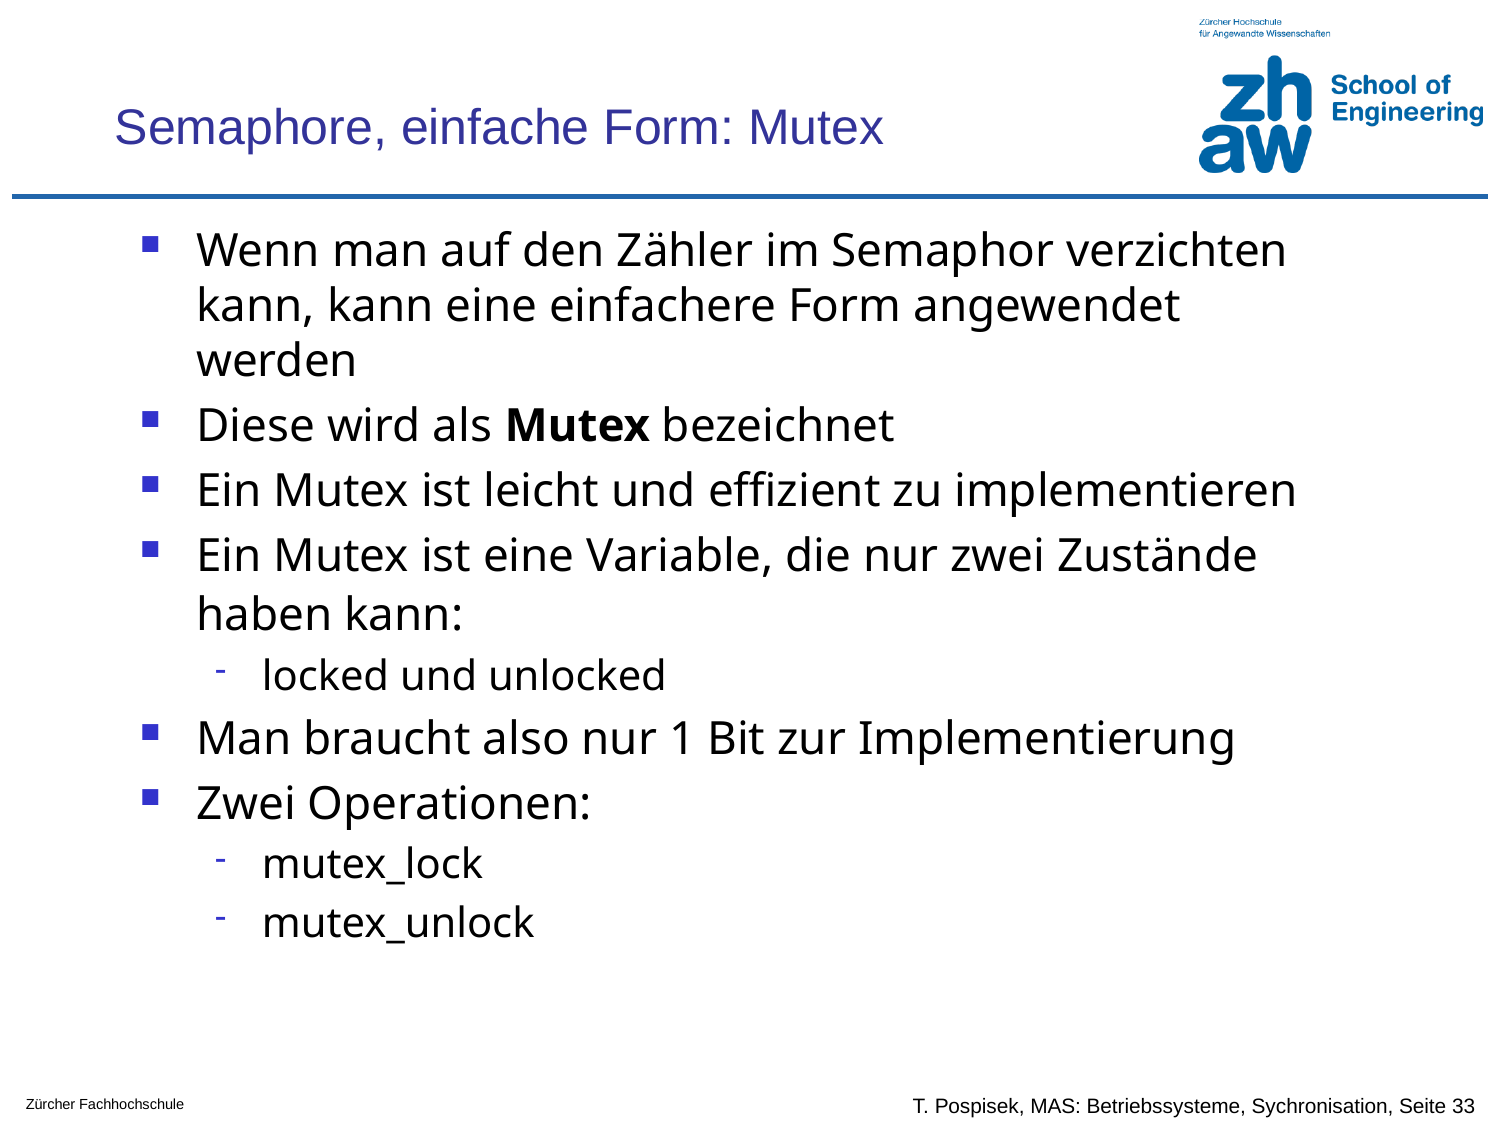

# Semaphore, einfache Form: Mutex
Wenn man auf den Zähler im Semaphor verzichten kann, kann eine einfachere Form angewendet werden
Diese wird als Mutex bezeichnet
Ein Mutex ist leicht und effizient zu implementieren
Ein Mutex ist eine Variable, die nur zwei Zustände haben kann:
locked und unlocked
Man braucht also nur 1 Bit zur Implementierung
Zwei Operationen:
mutex_lock
mutex_unlock